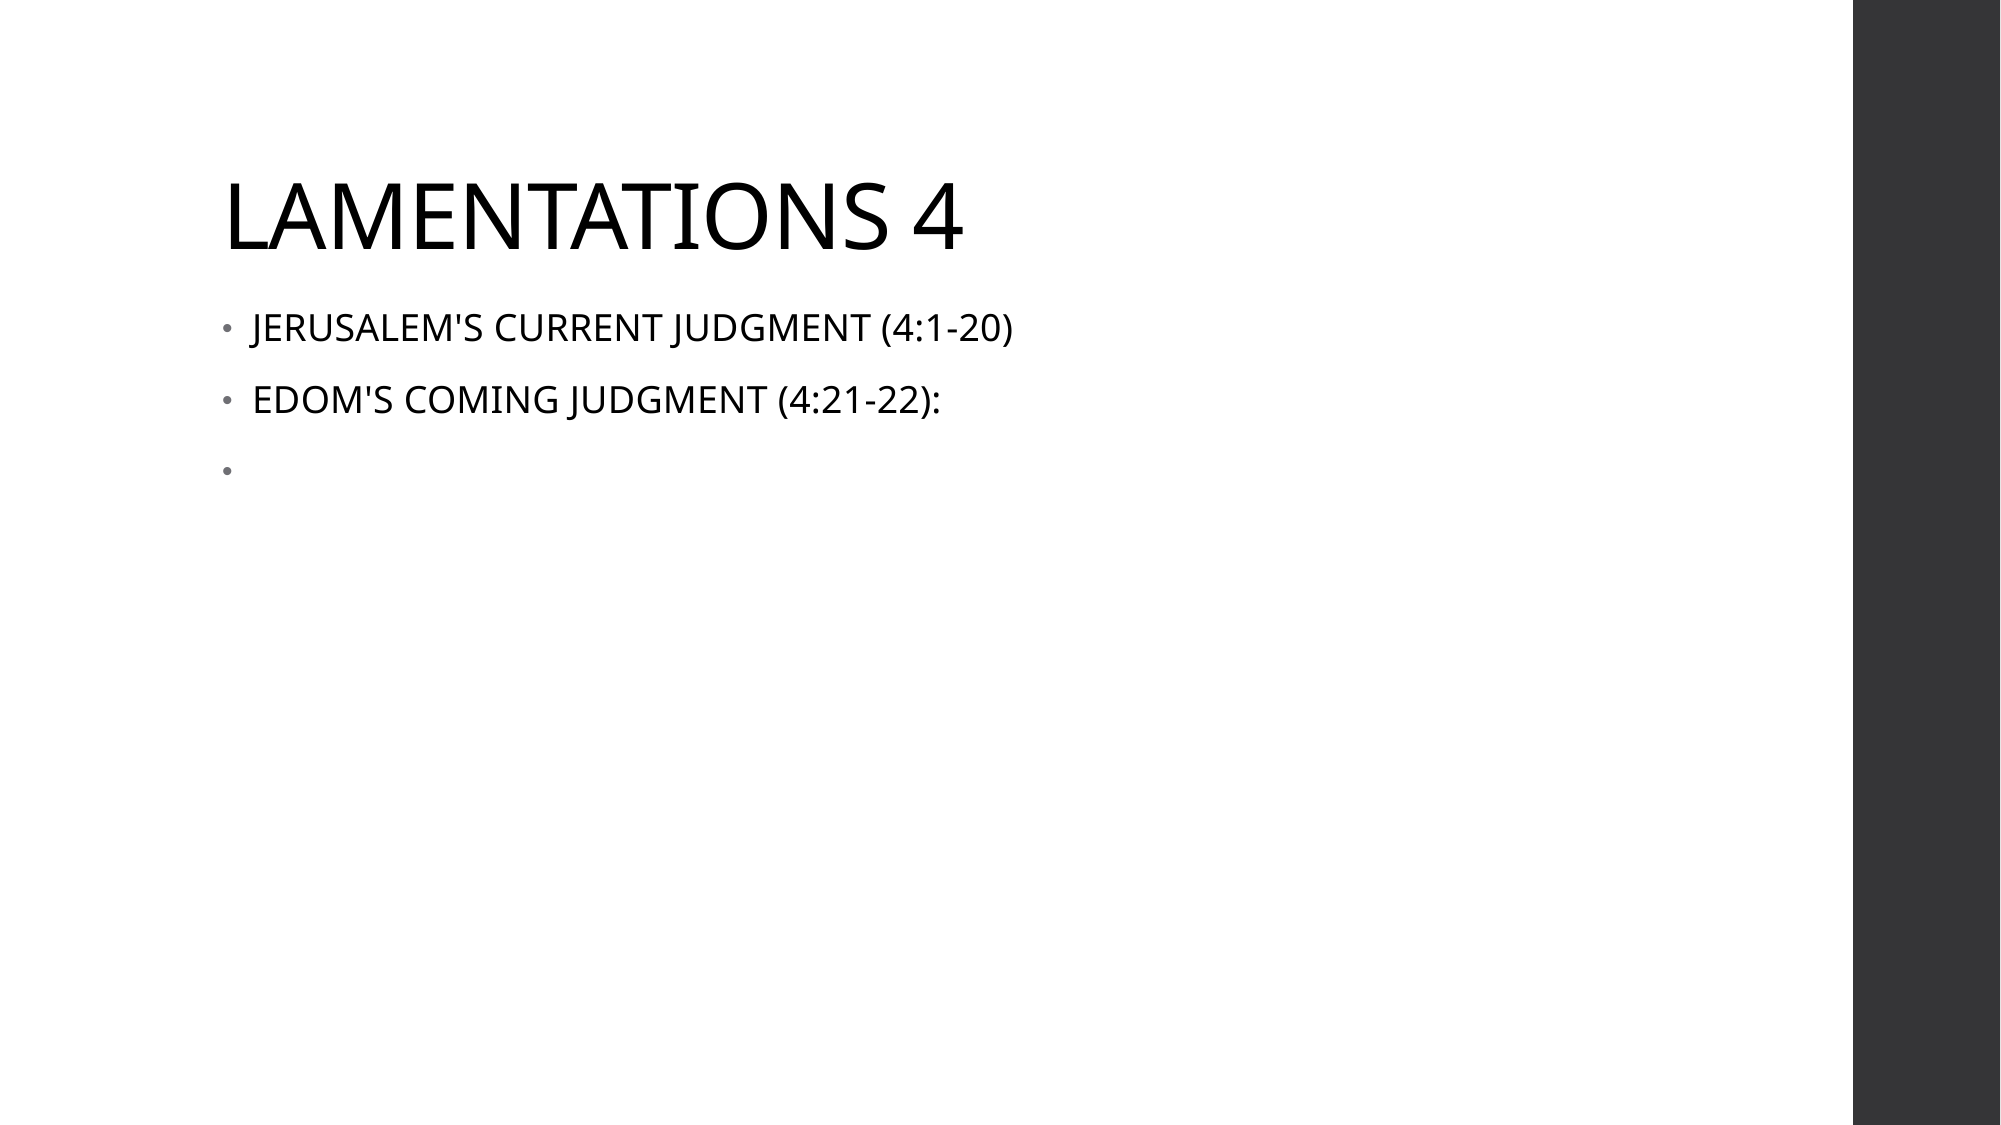

# LAMENTATIONS 4
JERUSALEM'S CURRENT JUDGMENT (4:1-20)
EDOM'S COMING JUDGMENT (4:21-22):